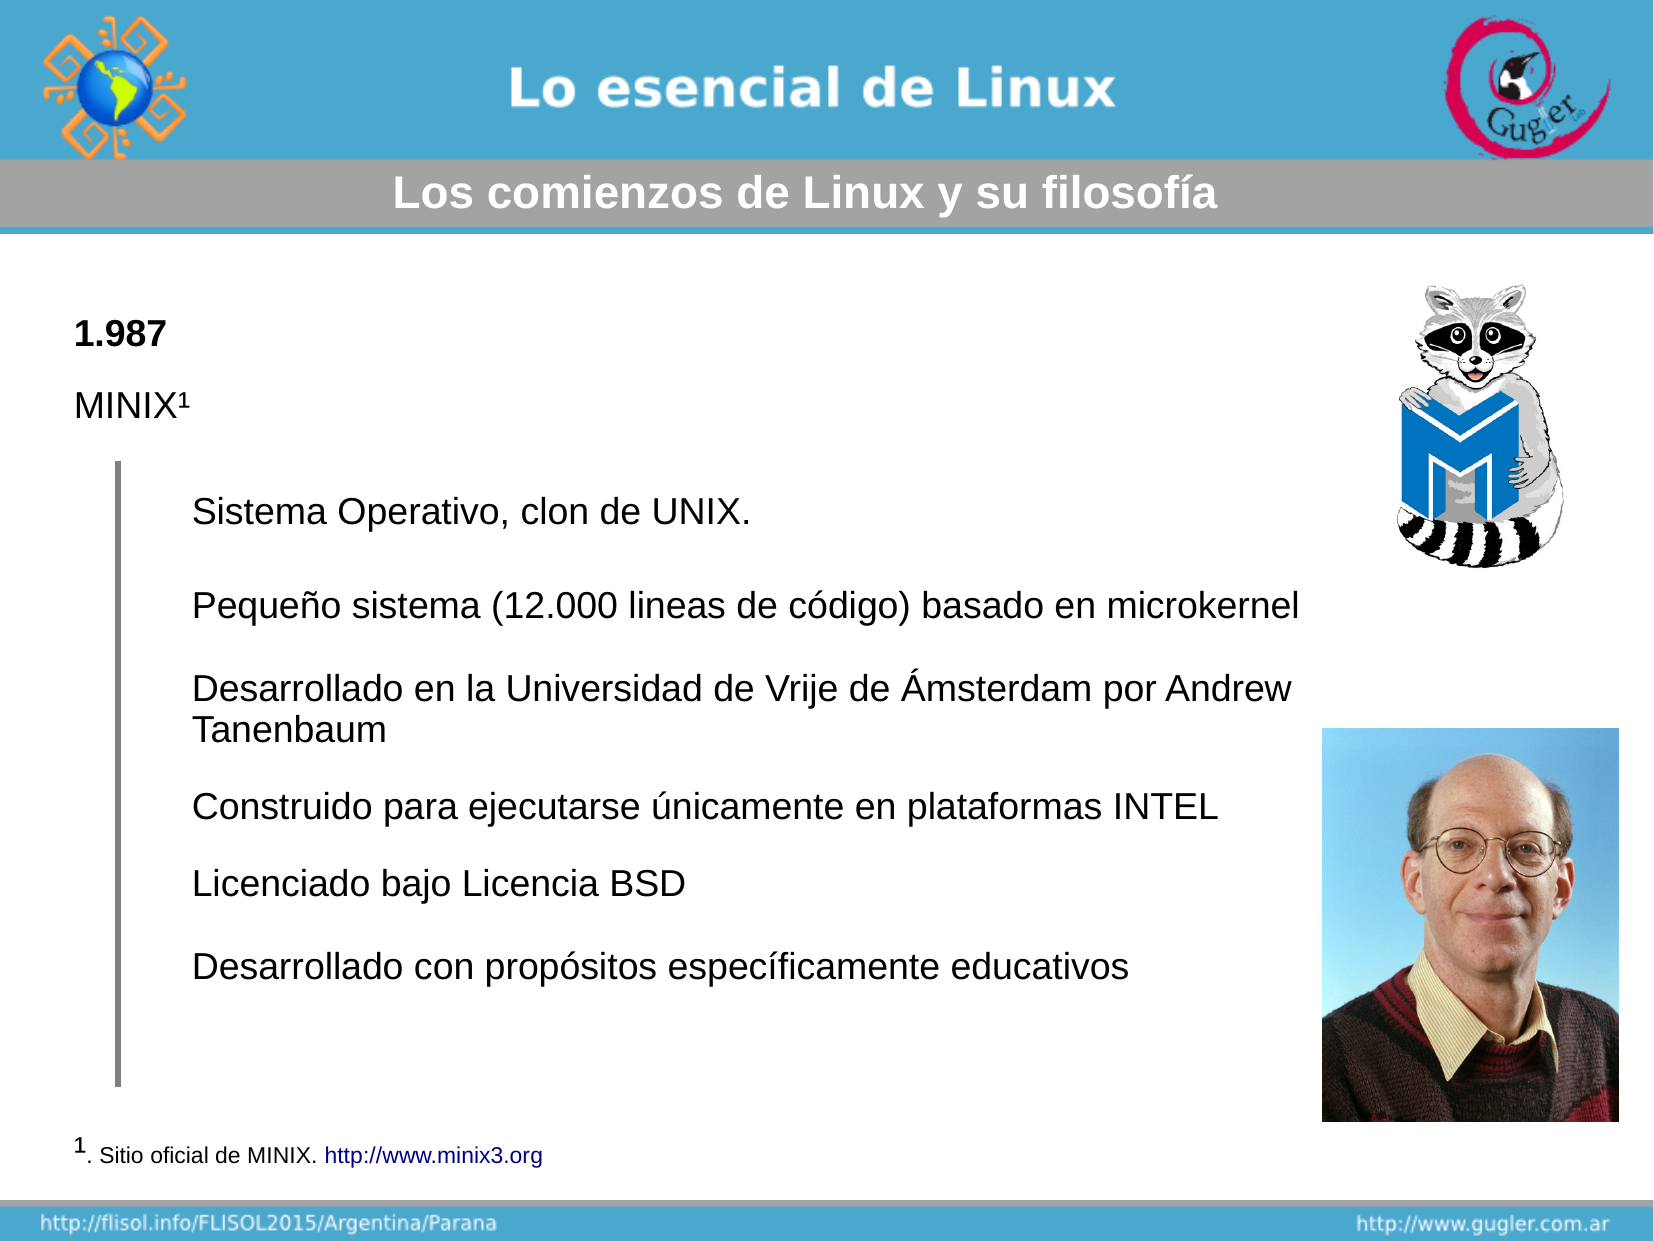

Los comienzos de Linux y su filosofía
1.987
MINIX¹
Sistema Operativo, clon de UNIX.
Pequeño sistema (12.000 lineas de código) basado en microkernel
Desarrollado en la Universidad de Vrije de Ámsterdam por Andrew Tanenbaum
Construido para ejecutarse únicamente en plataformas INTEL
Licenciado bajo Licencia BSD
Desarrollado con propósitos específicamente educativos
¹. Sitio oficial de MINIX. http://www.minix3.org